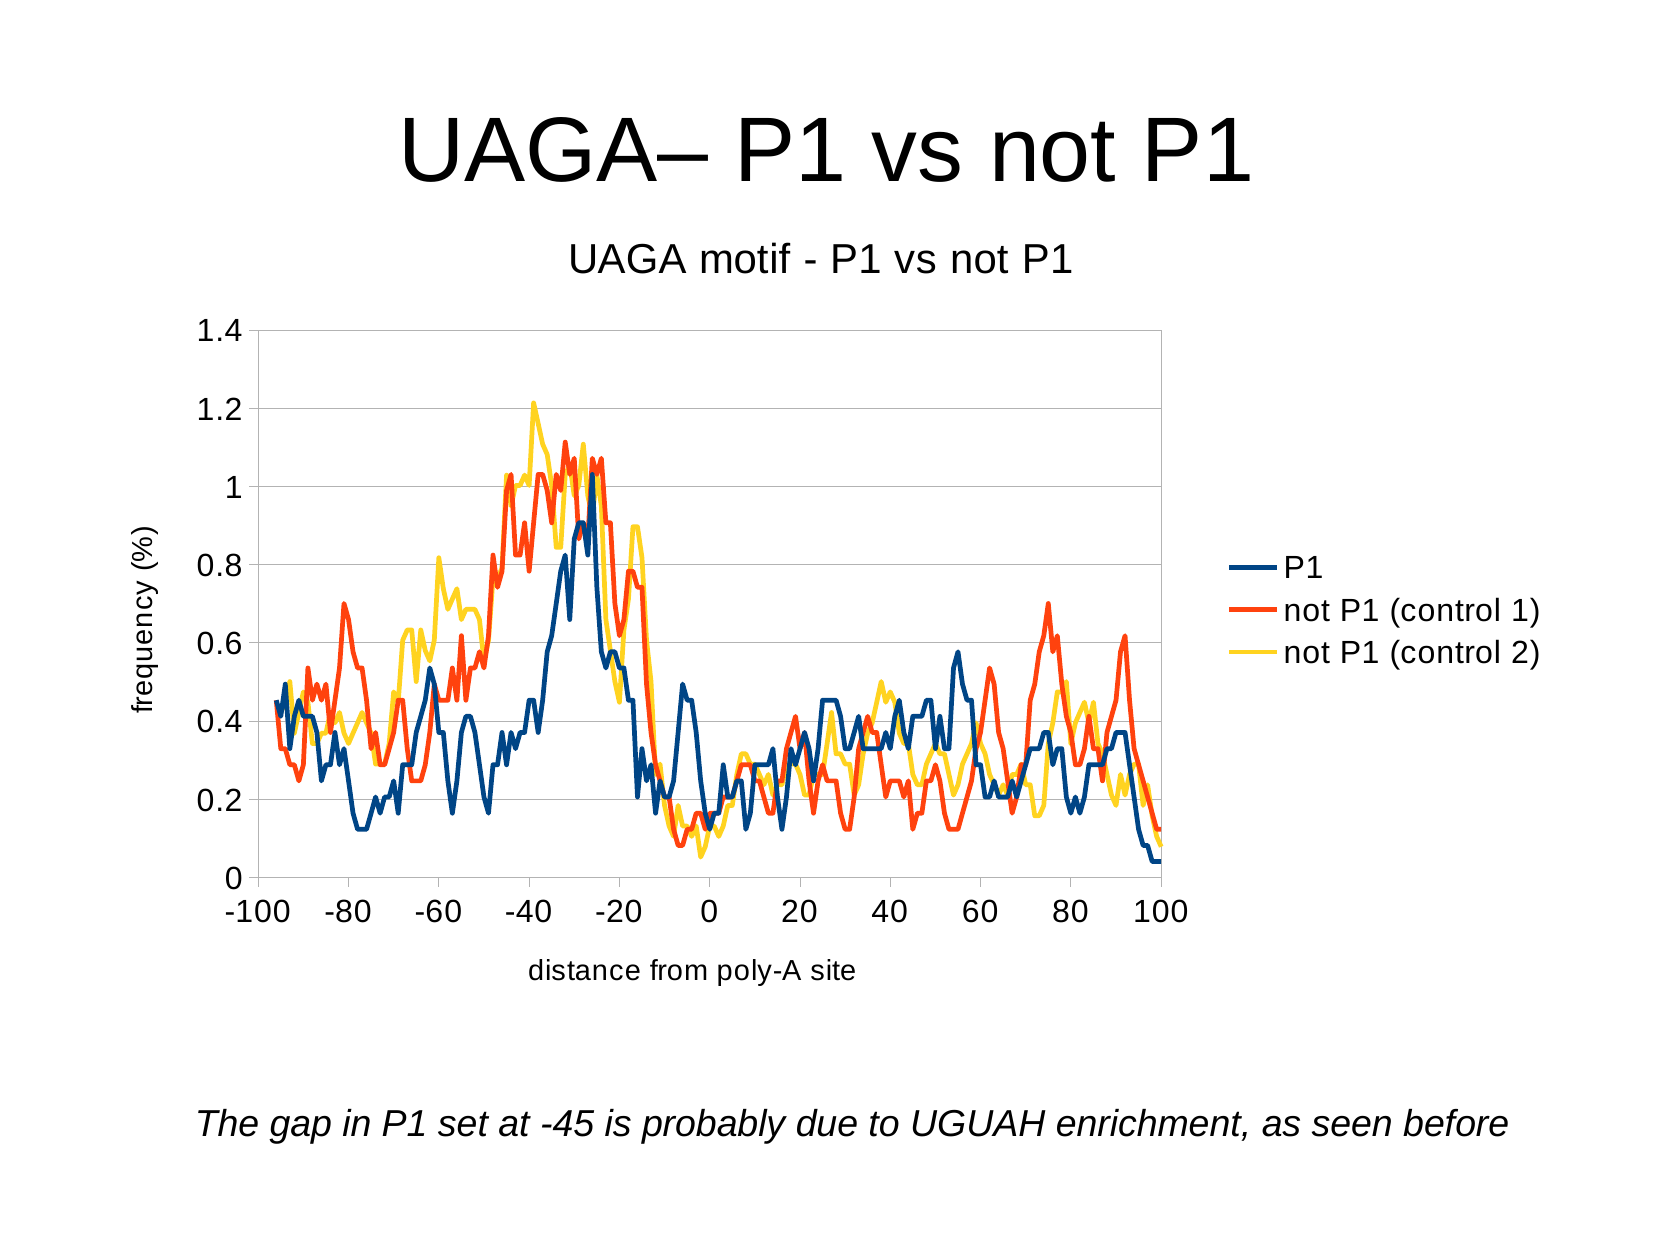

# UAGA– P1 vs not P1
### Chart: UAGA motif - P1 vs not P1
| Category | P1 | not P1 (control 1) | not P1 (control 2) |
|---|---|---|---|The gap in P1 set at -45 is probably due to UGUAH enrichment, as seen before